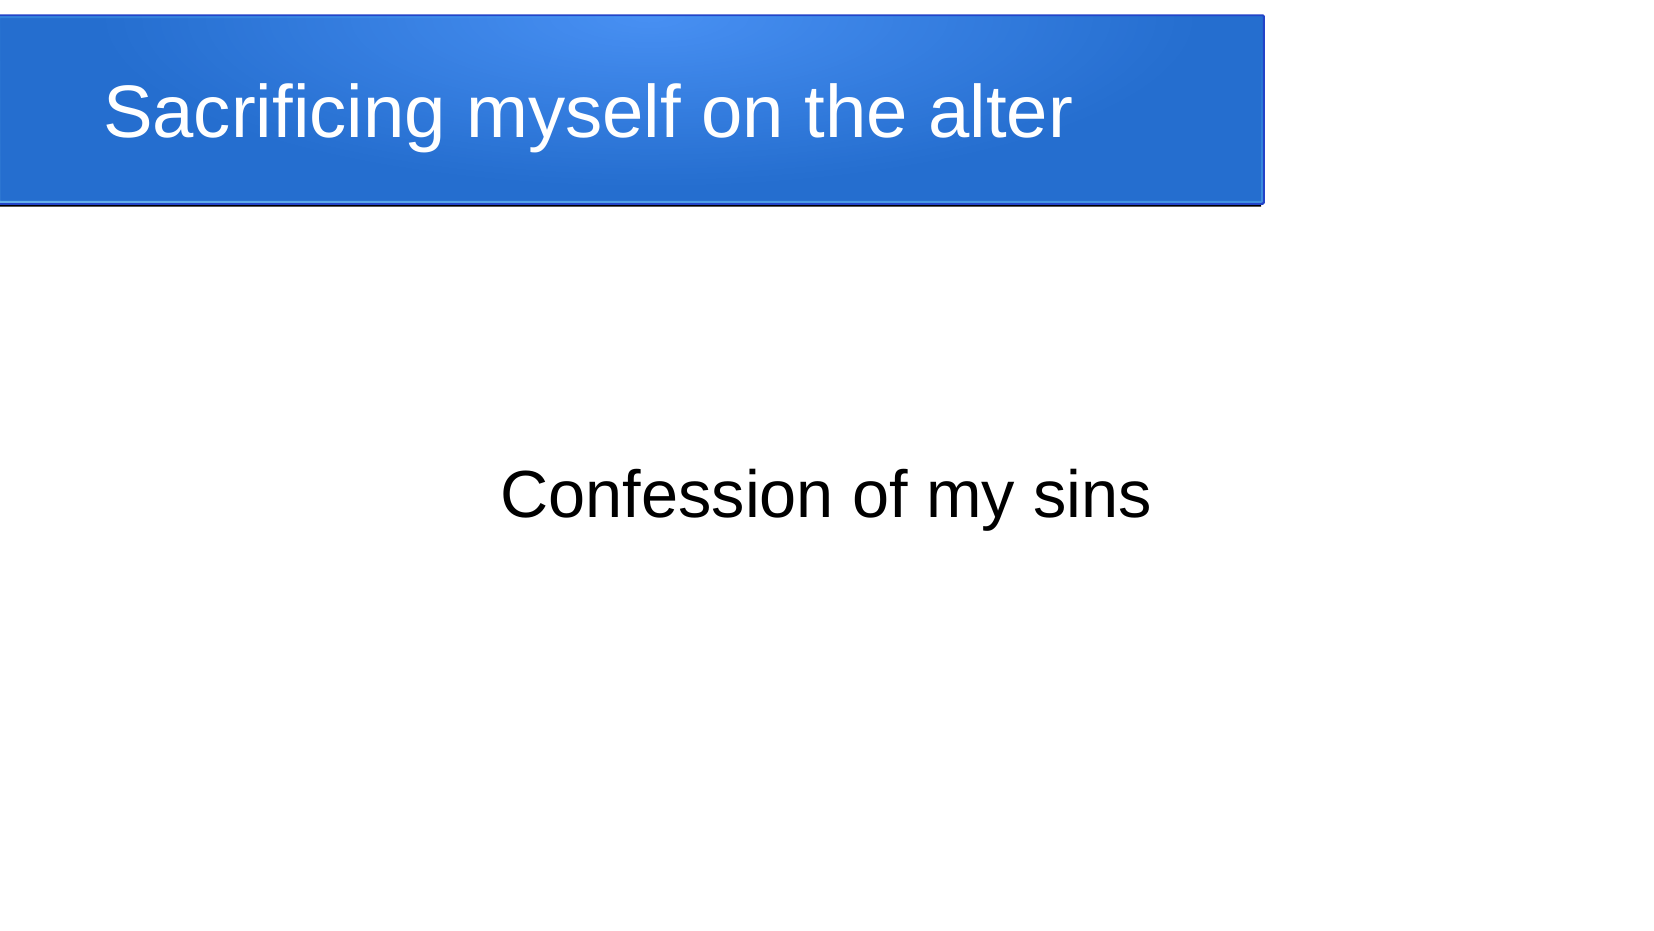

# Sacrificing myself on the alter
Confession of my sins